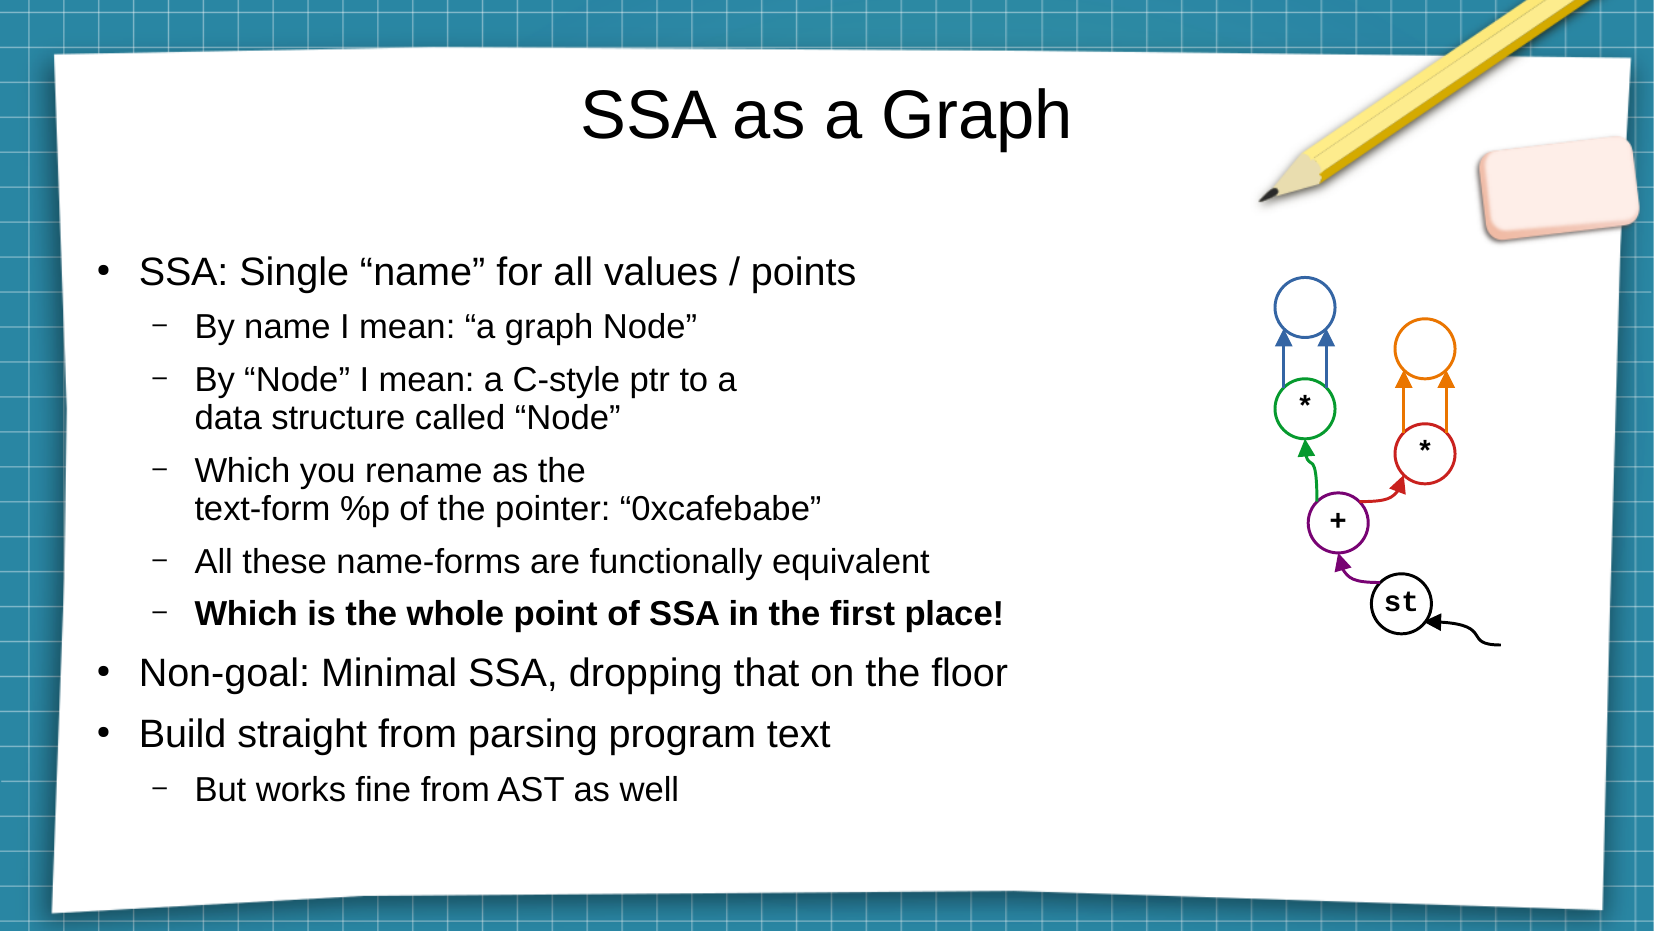

# SSA as a Graph
SSA: Single “name” for all values / points
By name I mean: “a graph Node”
By “Node” I mean: a C-style ptr to a
data structure called “Node”
Which you rename as the
text-form %p of the pointer: “0xcafebabe”
All these name-forms are functionally equivalent
Which is the whole point of SSA in the first place!
Non-goal: Minimal SSA, dropping that on the floor
Build straight from parsing program text
But works fine from AST as well
*
*
+
st